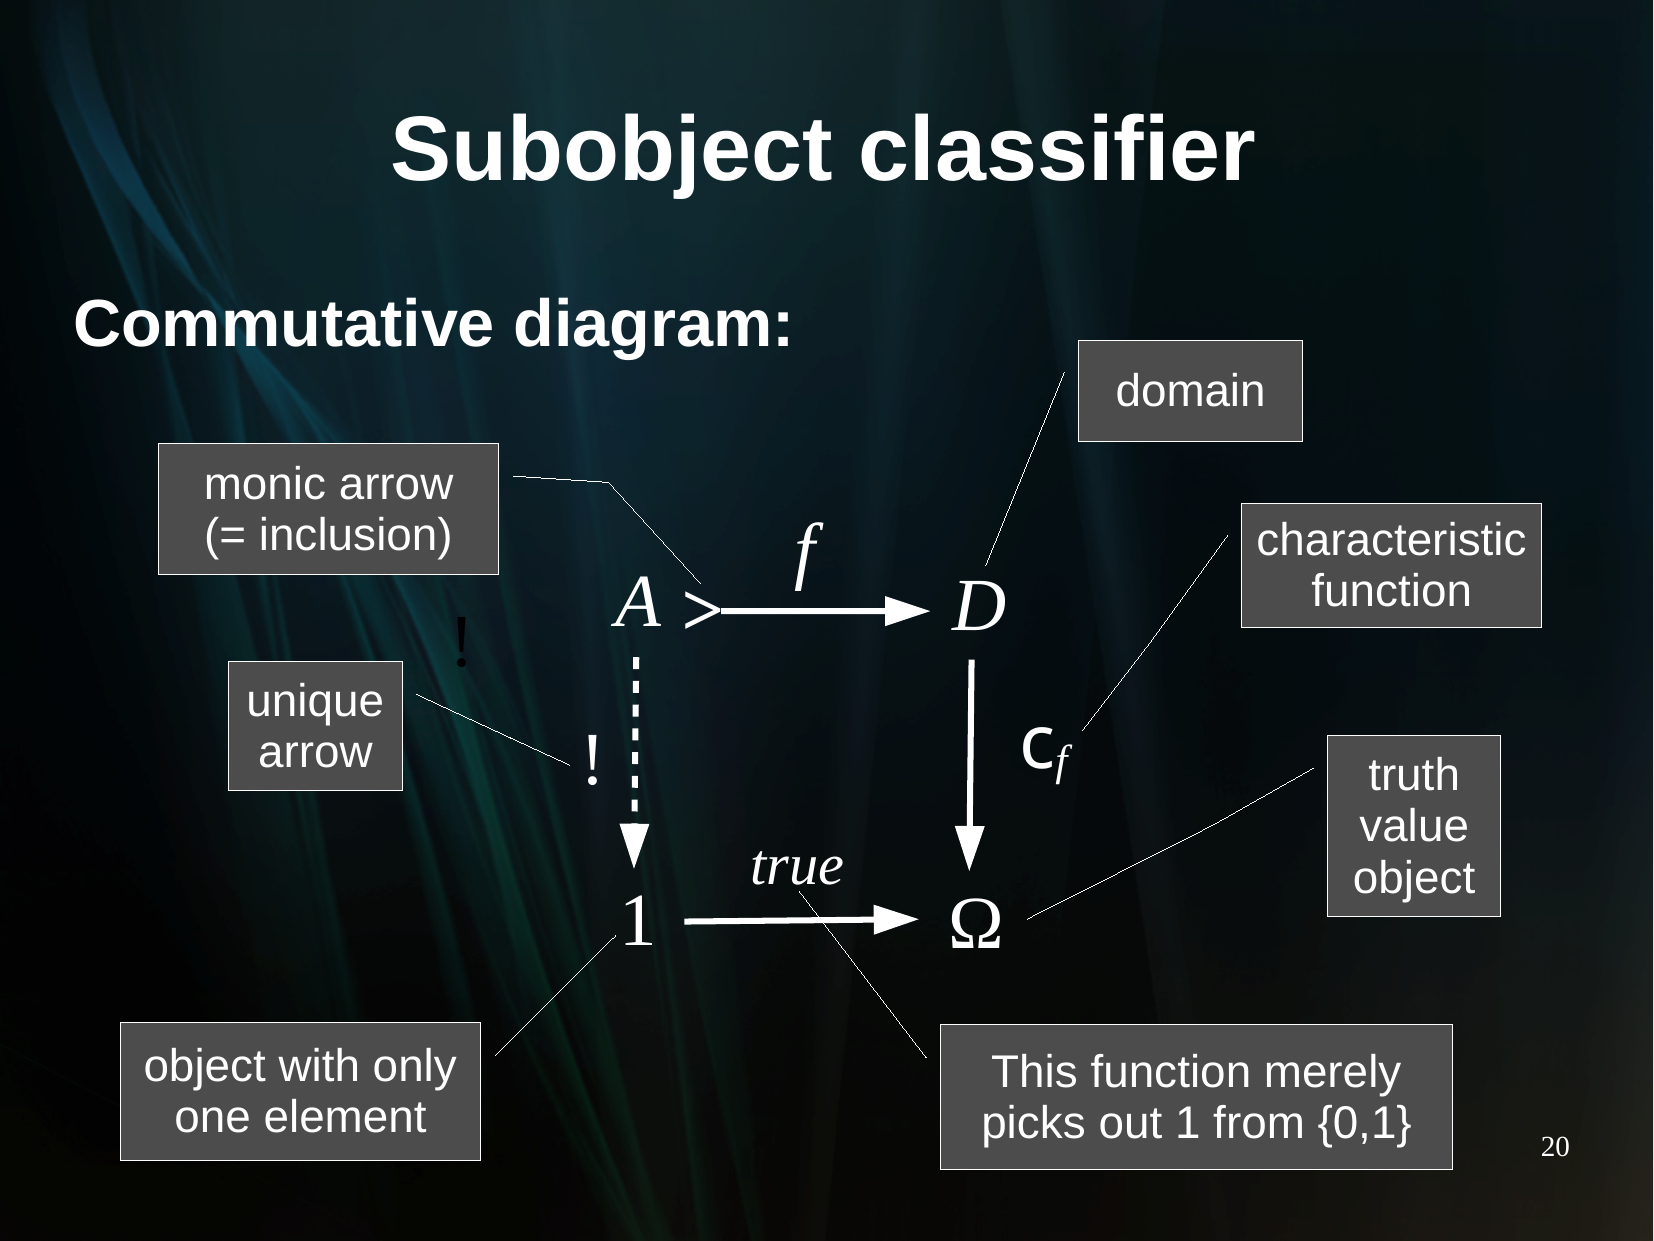

Subobject classifier
# Commutative diagram:
domain
monic arrow
(= inclusion)
f
characteristic
function
A
D
>
!
unique
arrow
cf
!
truth
value
object
true
1
Ω
object with only
one element
This function merely
picks out 1 from {0,1}
20